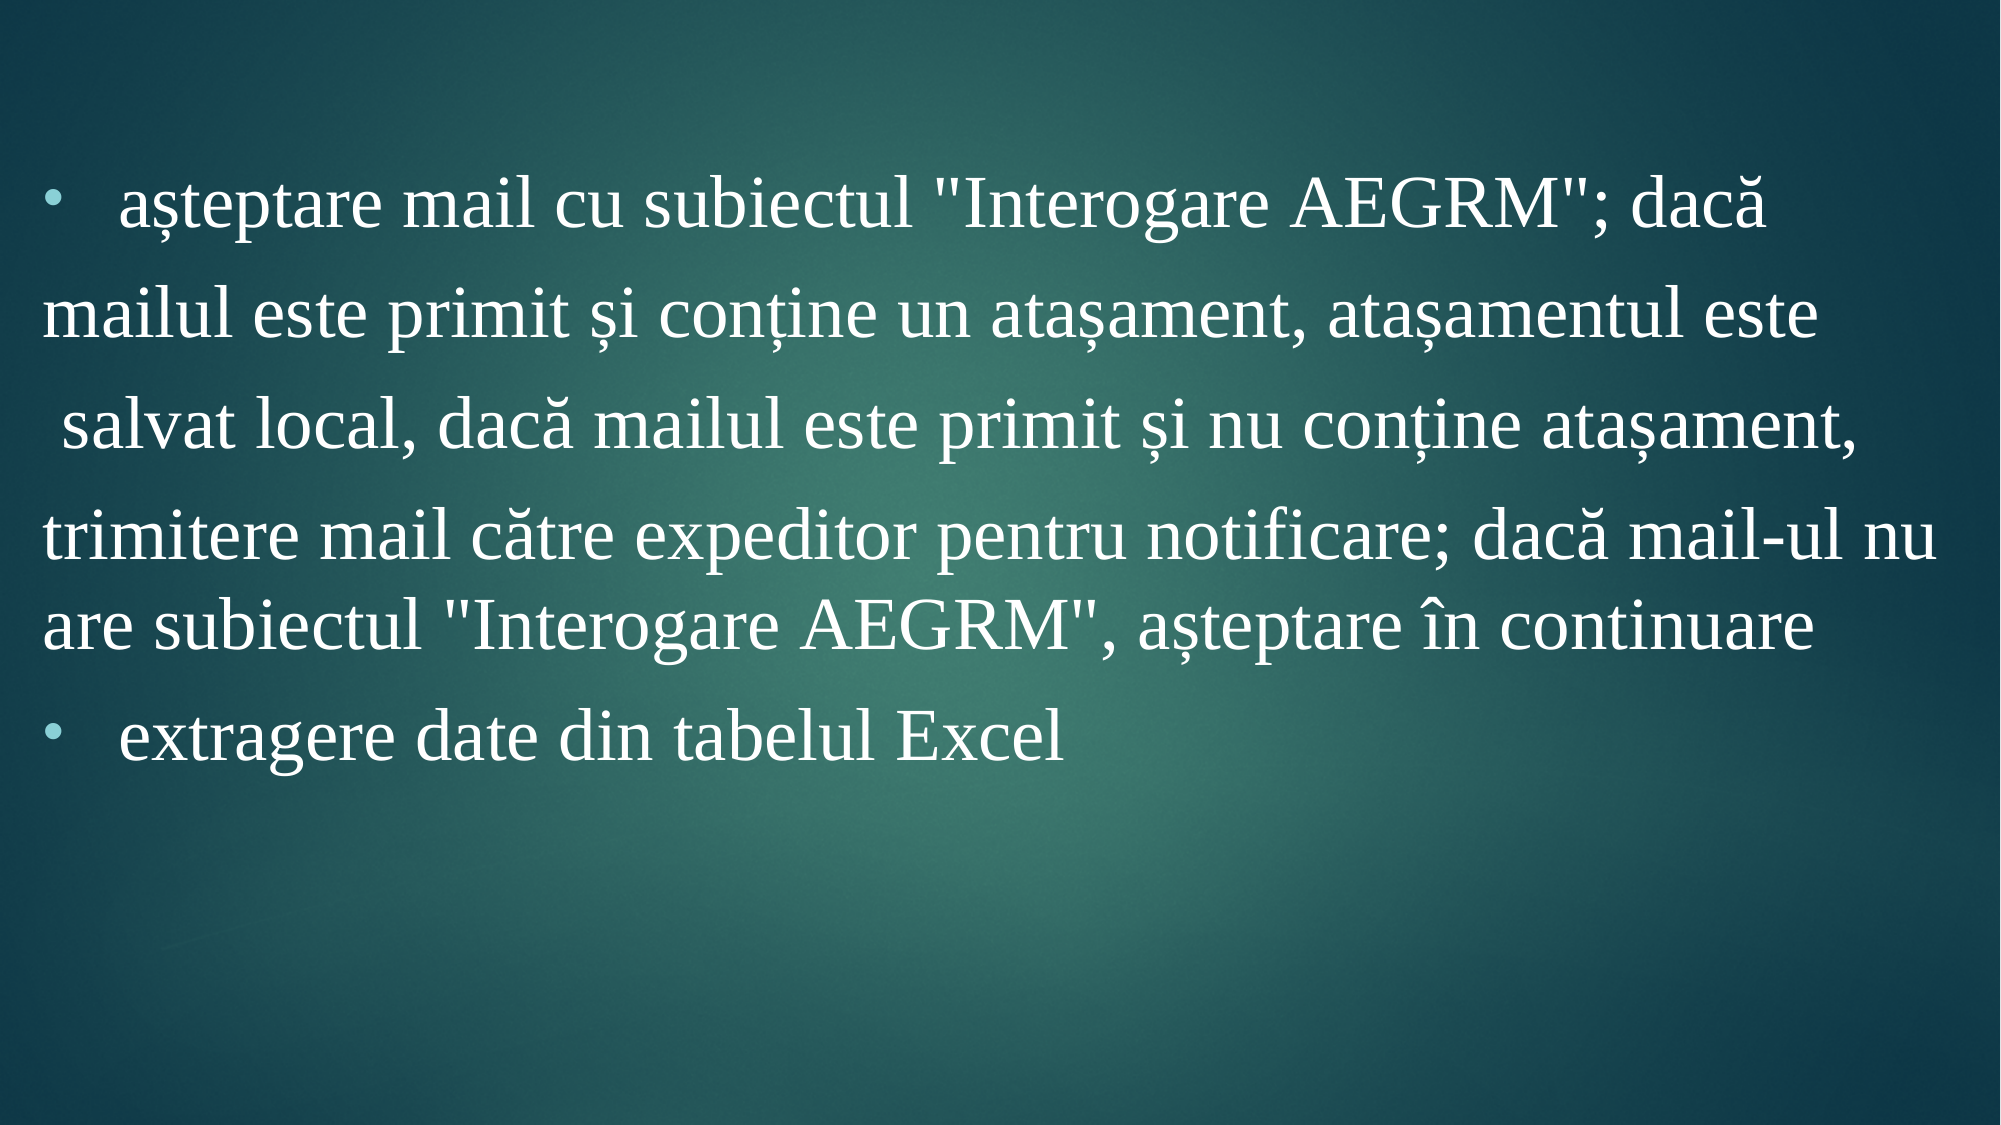

# așteptare mail cu subiectul "Interogare AEGRM"; dacă
mailul este primit și conține un atașament, atașamentul este
 salvat local, dacă mailul este primit și nu conține atașament,
trimitere mail către expeditor pentru notificare; dacă mail-ul nu are subiectul "Interogare AEGRM", așteptare în continuare
 extragere date din tabelul Excel